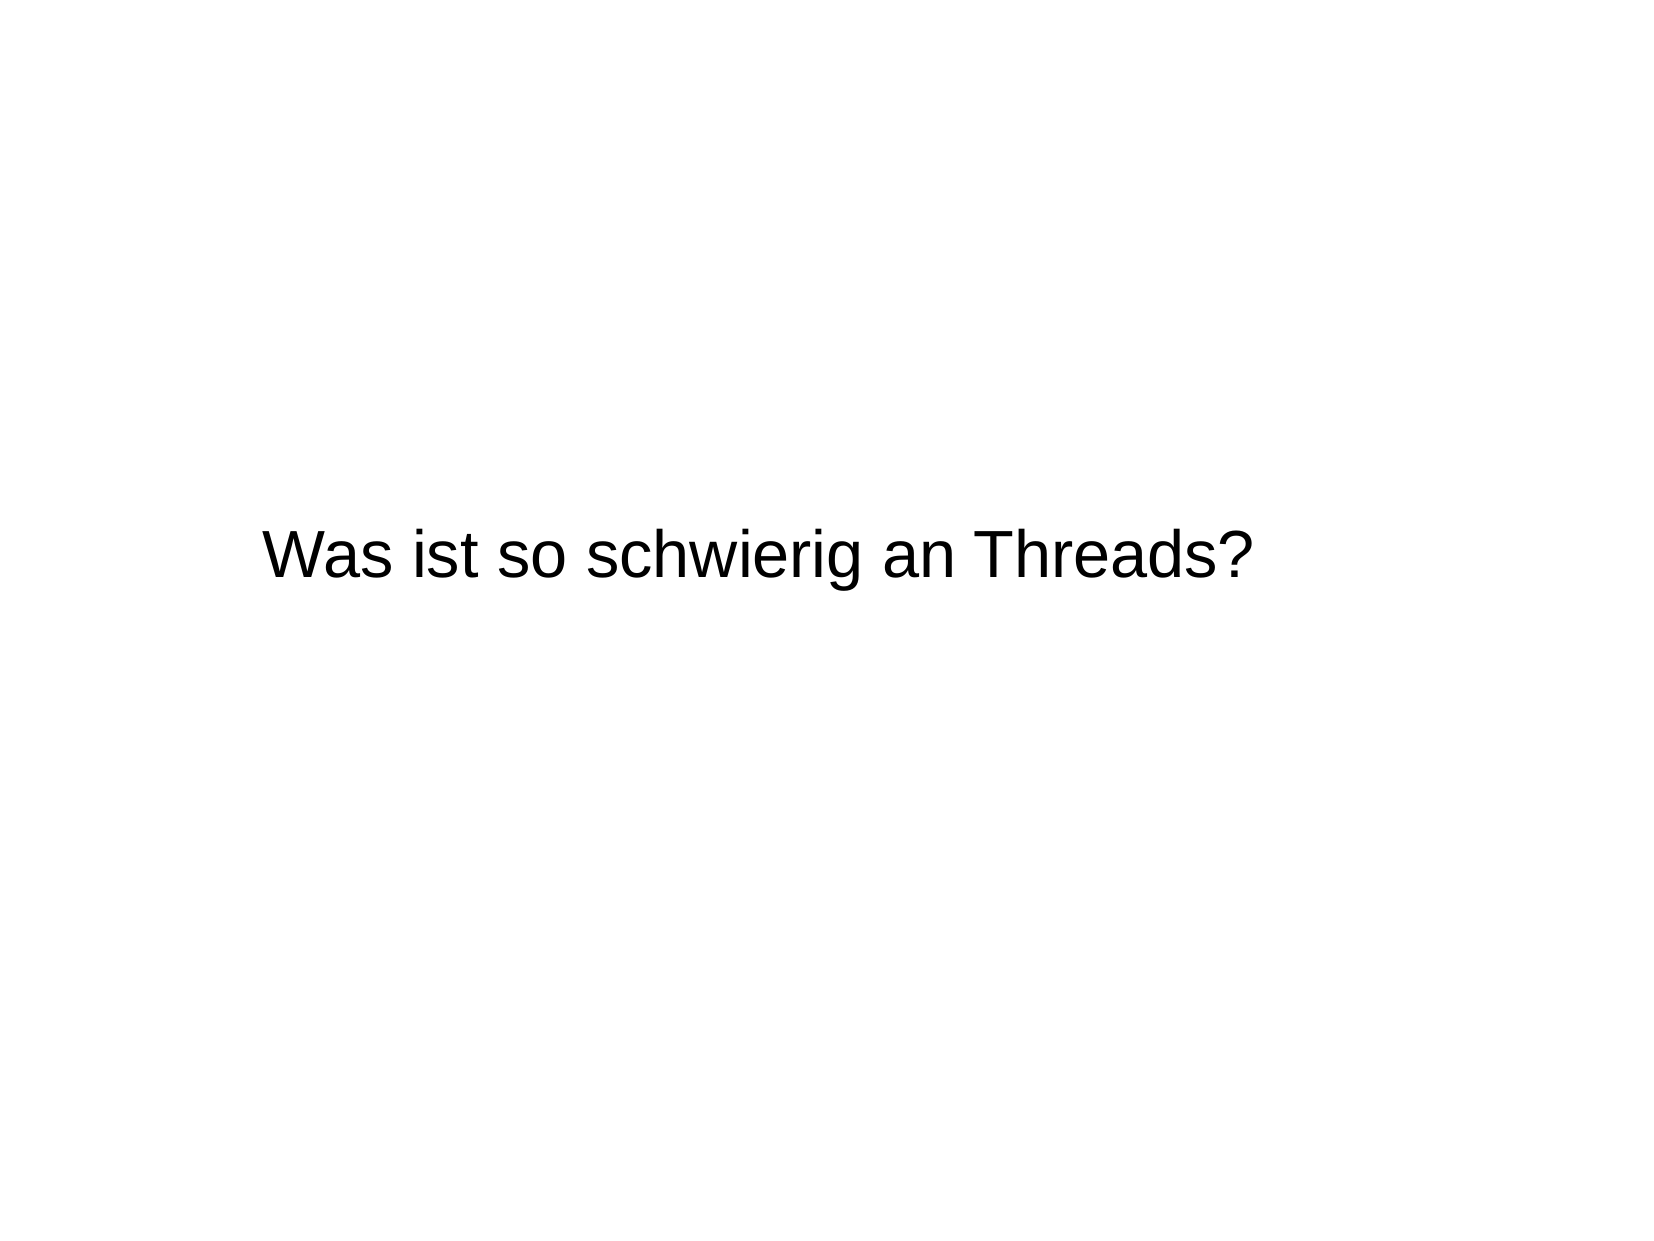

#
Was ist so schwierig an Threads?